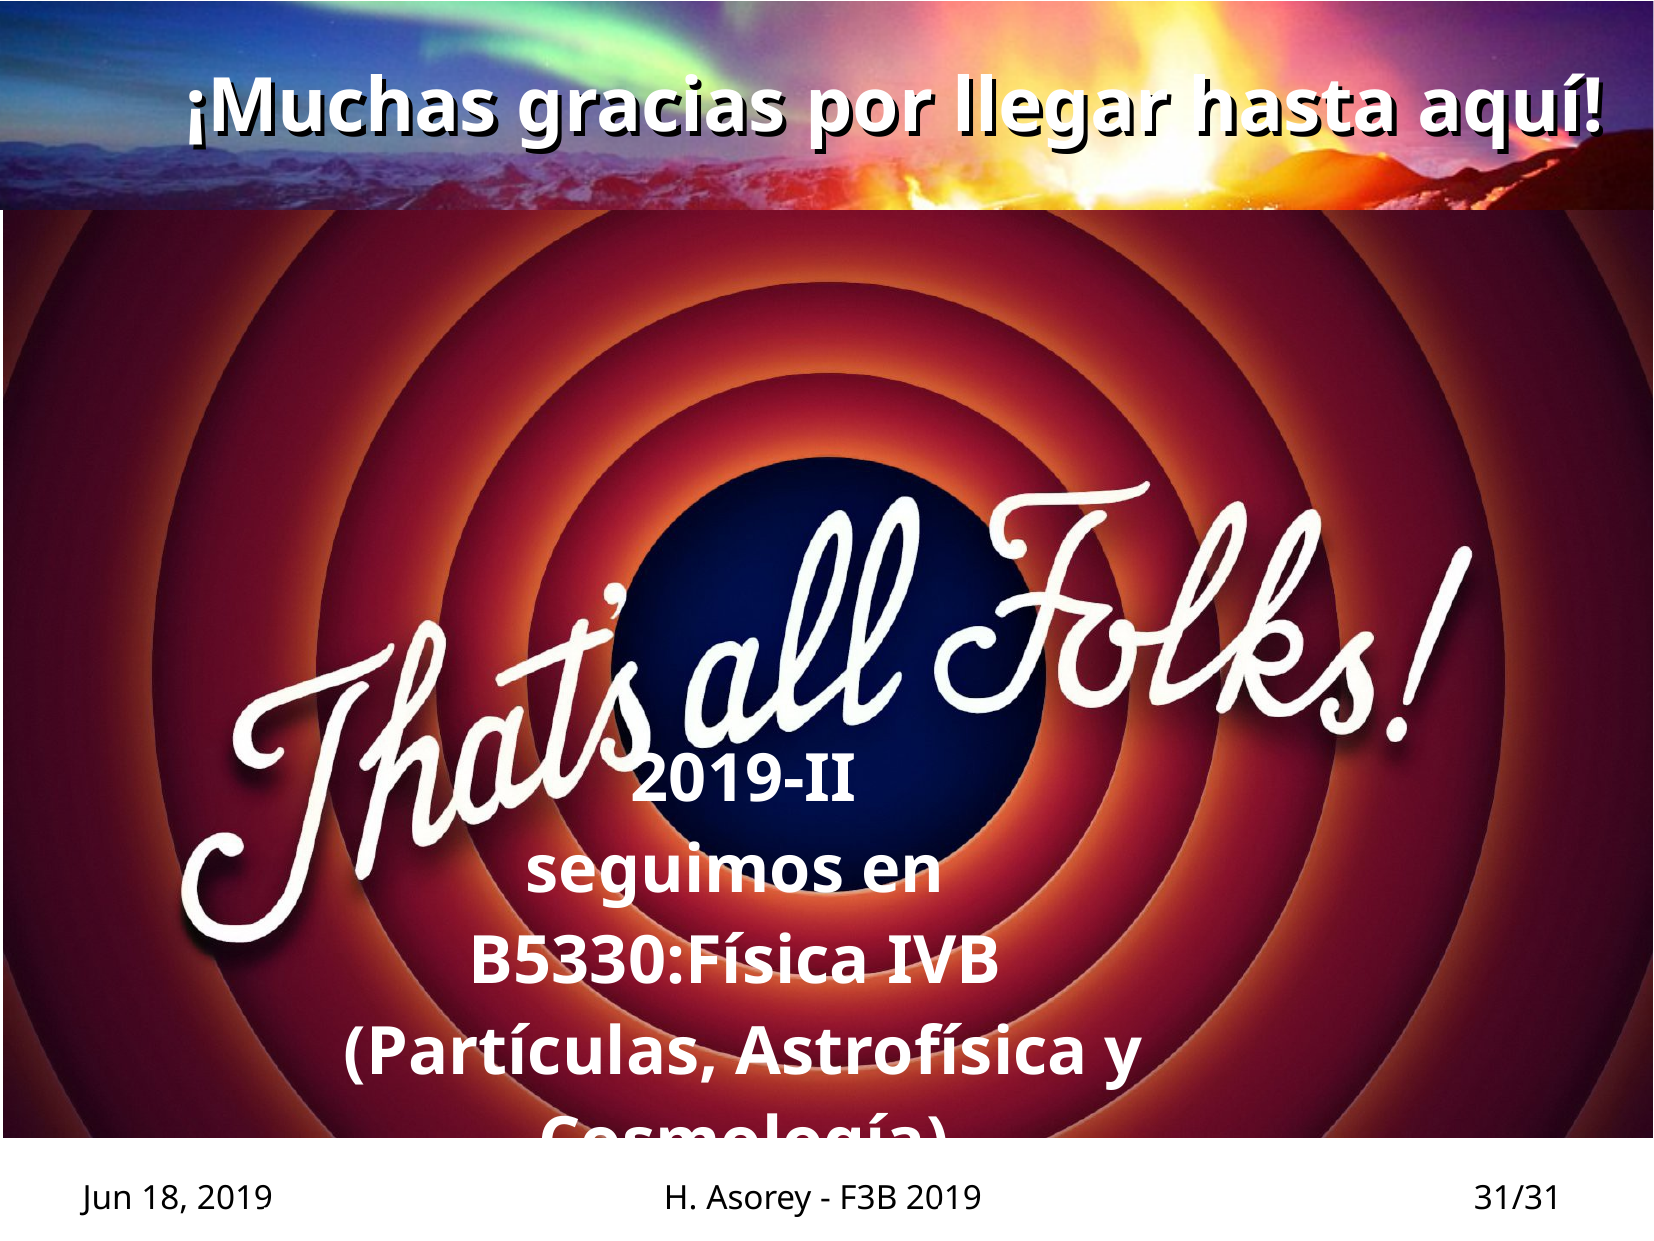

# ¡Muchas gracias por llegar hasta aquí!
2019-II
seguimos en
B5330:Física IVB
(Partículas, Astrofísica y Cosmología)
5hx16=80h - correlatividades: ModA+F3B
Jun 18, 2019
H. Asorey - F3B 2019
31